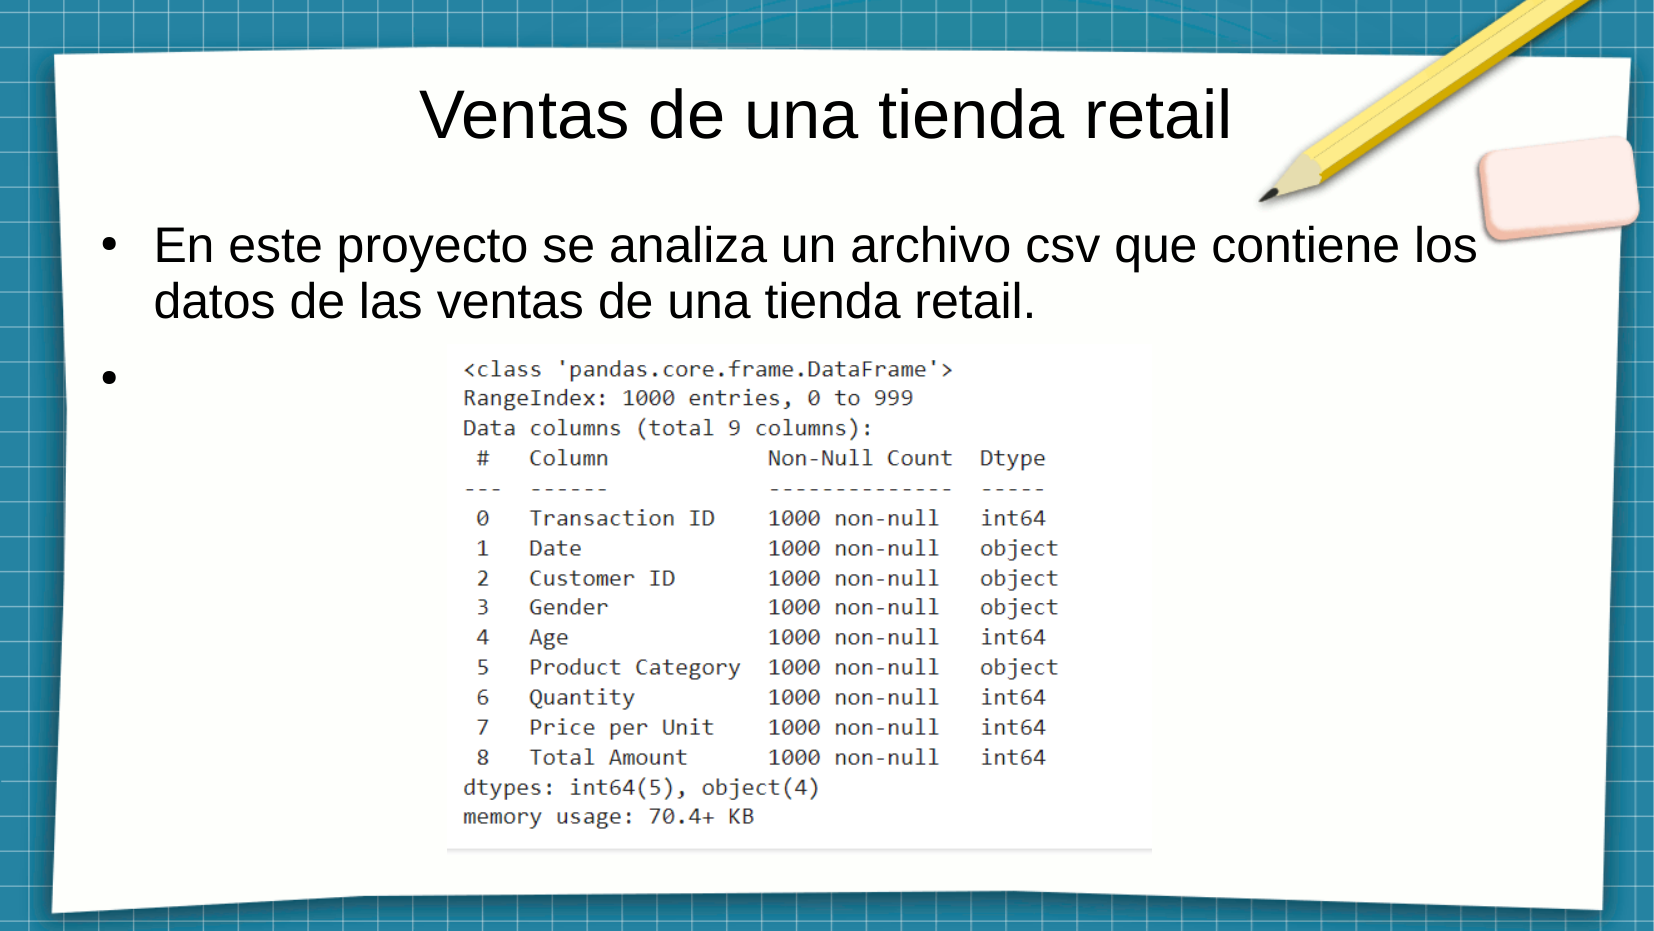

# Ventas de una tienda retail
En este proyecto se analiza un archivo csv que contiene los datos de las ventas de una tienda retail.